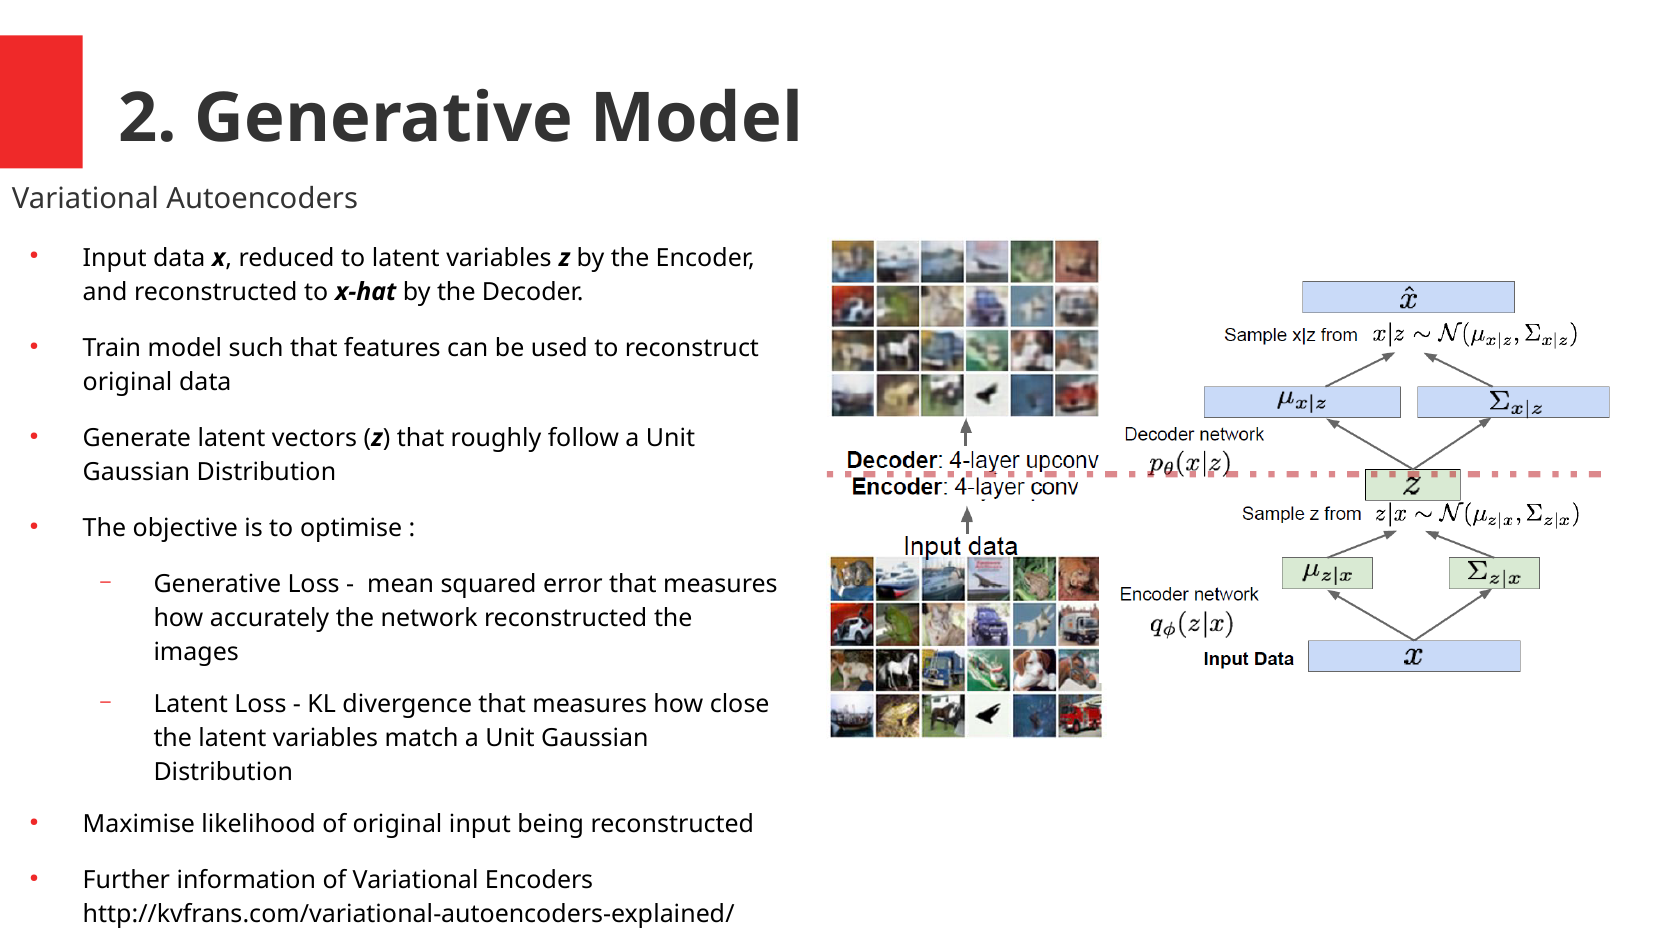

# 2. Generative Model
Variational Autoencoders
Input data x, reduced to latent variables z by the Encoder, and reconstructed to x-hat by the Decoder.
Train model such that features can be used to reconstruct original data
Generate latent vectors (z) that roughly follow a Unit Gaussian Distribution
The objective is to optimise :
Generative Loss - mean squared error that measures how accurately the network reconstructed the images
Latent Loss - KL divergence that measures how close the latent variables match a Unit Gaussian Distribution
Maximise likelihood of original input being reconstructed
Further information of Variational Encoders http://kvfrans.com/variational-autoencoders-explained/